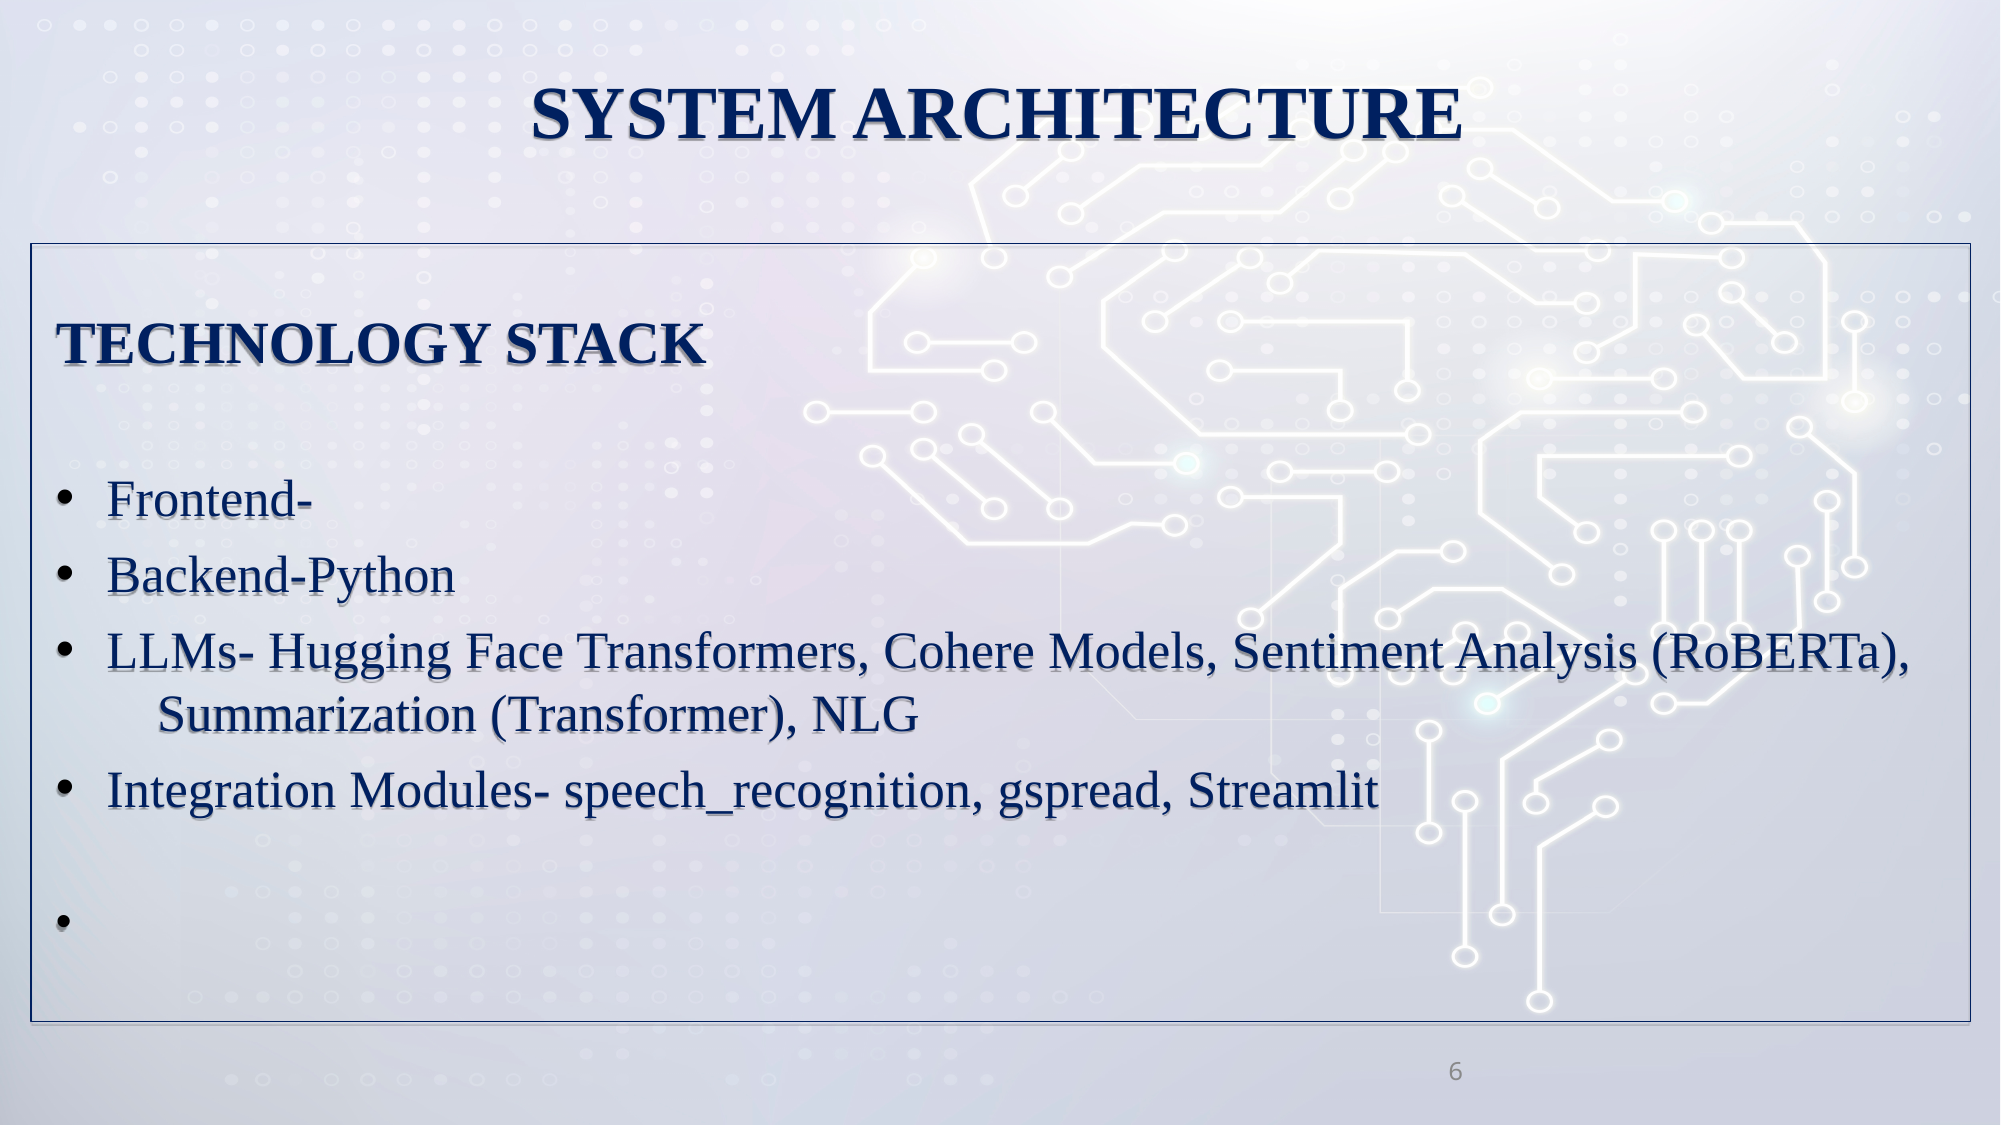

# SYSTEM ARCHITECTURE
TECHNOLOGY STACK
Frontend-
Backend-Python
LLMs- Hugging Face Transformers, Cohere Models, Sentiment Analysis (RoBERTa), Summarization (Transformer), NLG
Integration Modules- speech_recognition, gspread, Streamlit